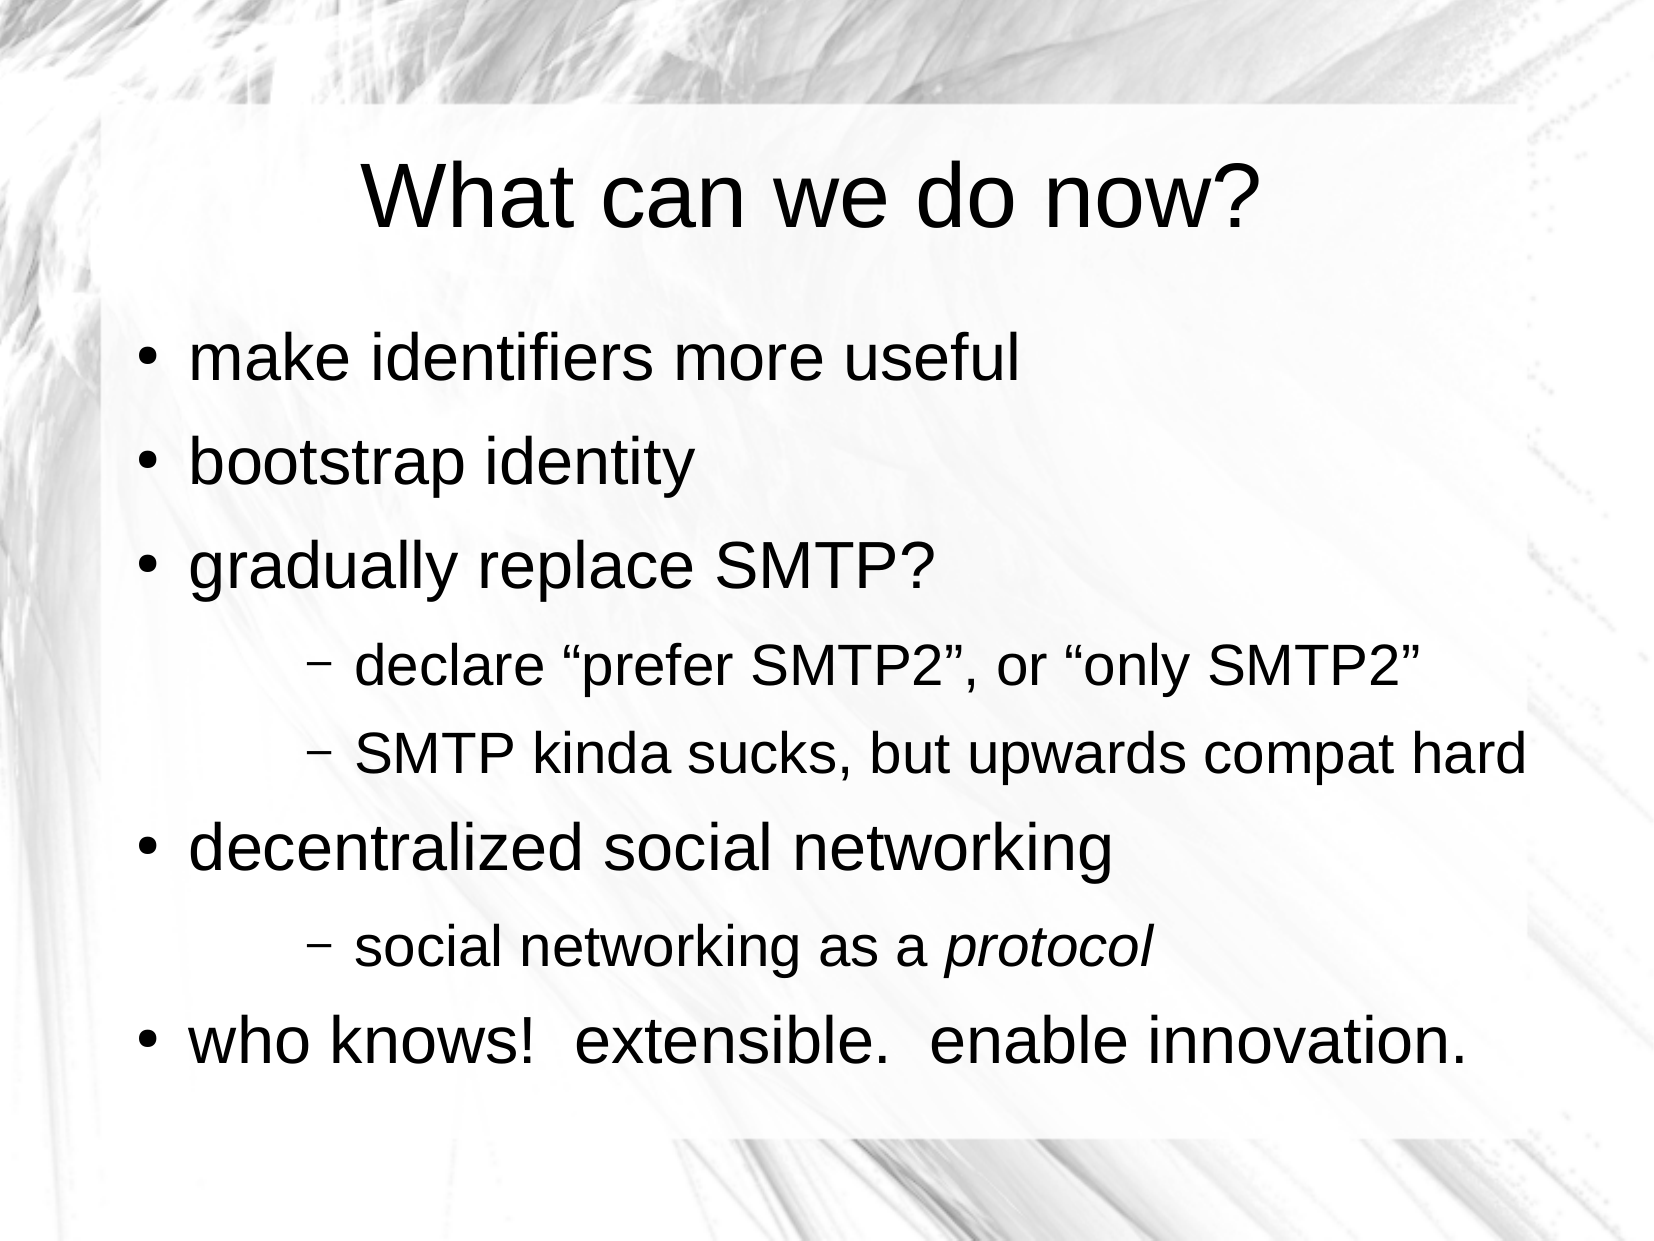

# What can we do now?
make identifiers more useful
bootstrap identity
gradually replace SMTP?
declare “prefer SMTP2”, or “only SMTP2”
SMTP kinda sucks, but upwards compat hard
decentralized social networking
social networking as a protocol
who knows! extensible. enable innovation.